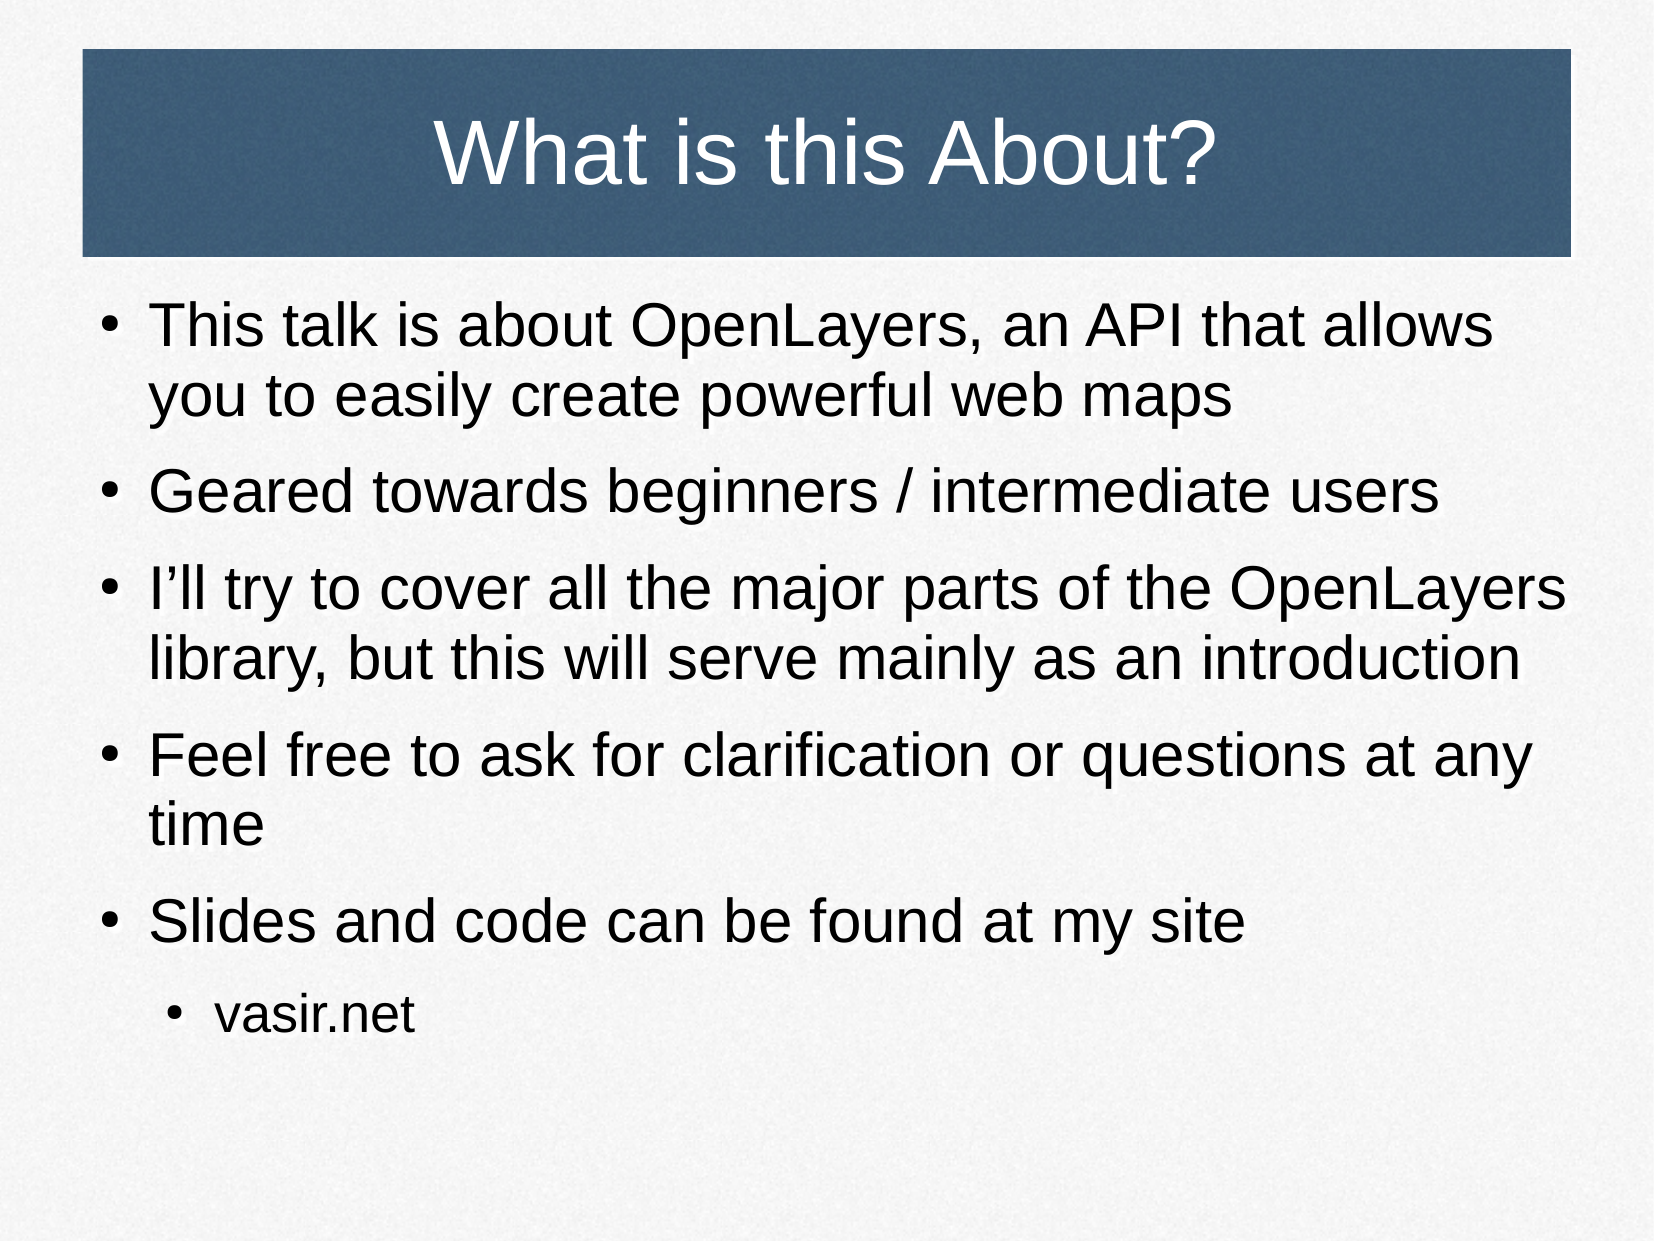

# What is this About?
This talk is about OpenLayers, an API that allows you to easily create powerful web maps
Geared towards beginners / intermediate users
I’ll try to cover all the major parts of the OpenLayers library, but this will serve mainly as an introduction
Feel free to ask for clarification or questions at any time
Slides and code can be found at my site
vasir.net